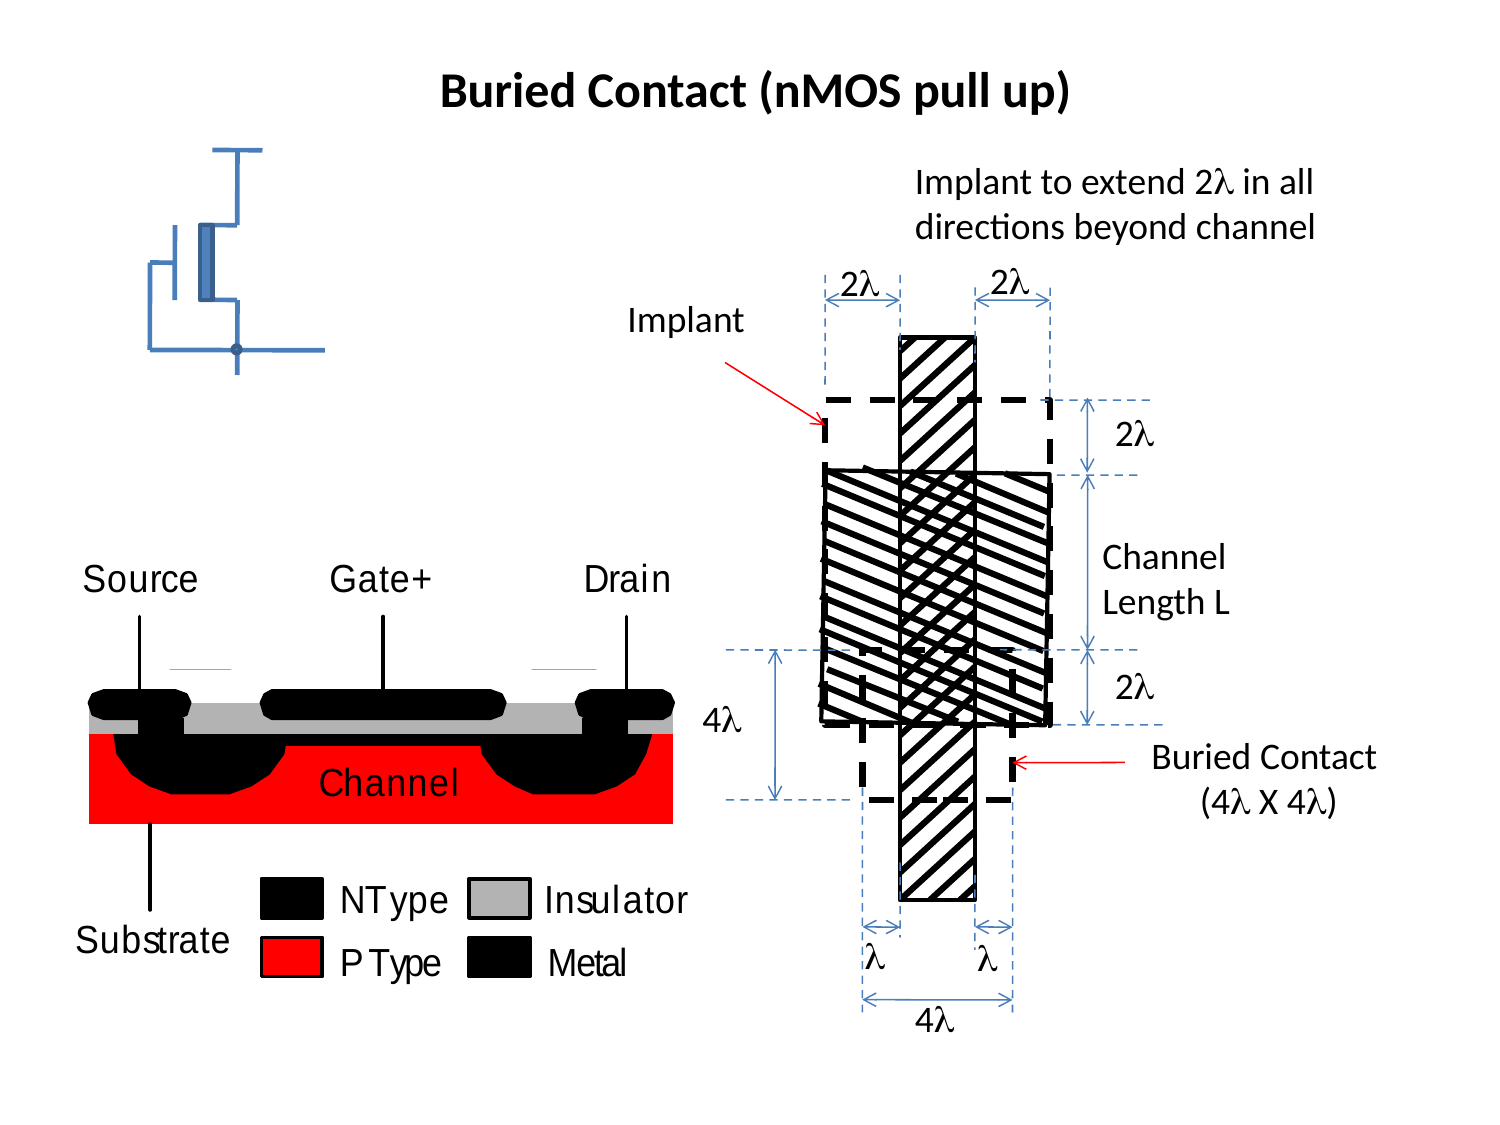

Buried Contact (nMOS pull up)
Implant to extend 2 in all directions beyond channel
2
2
Implant
2
Channel Length L
2
4
Buried Contact
(4 X 4)


4